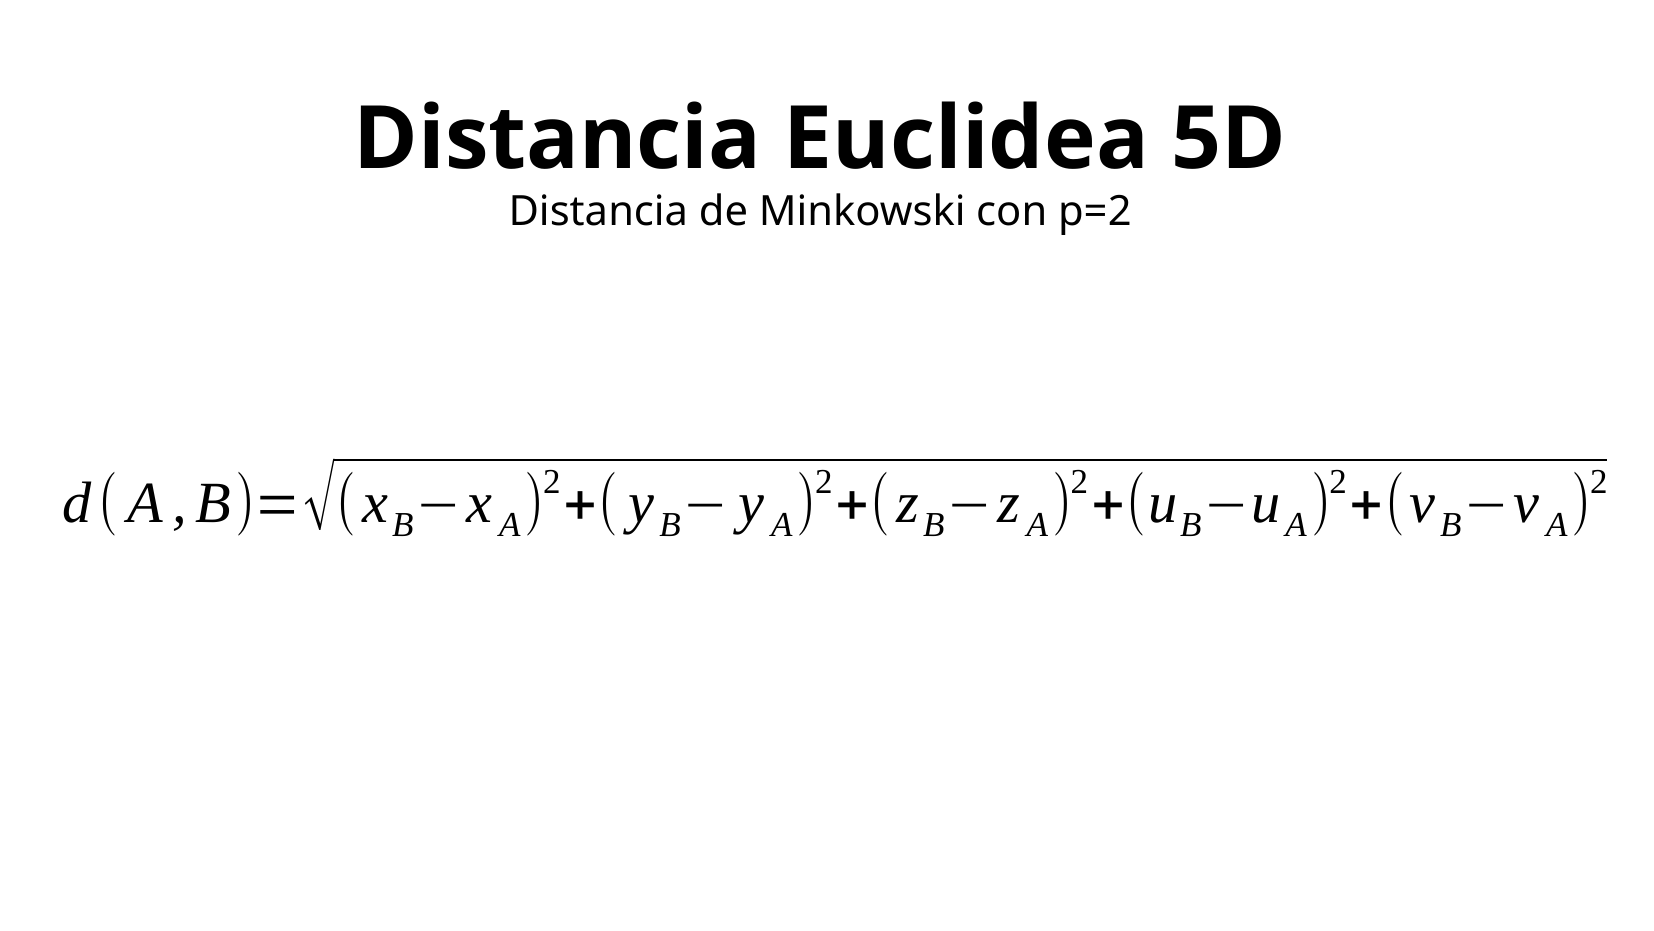

Distancia Euclidea 5D
Distancia de Minkowski con p=2